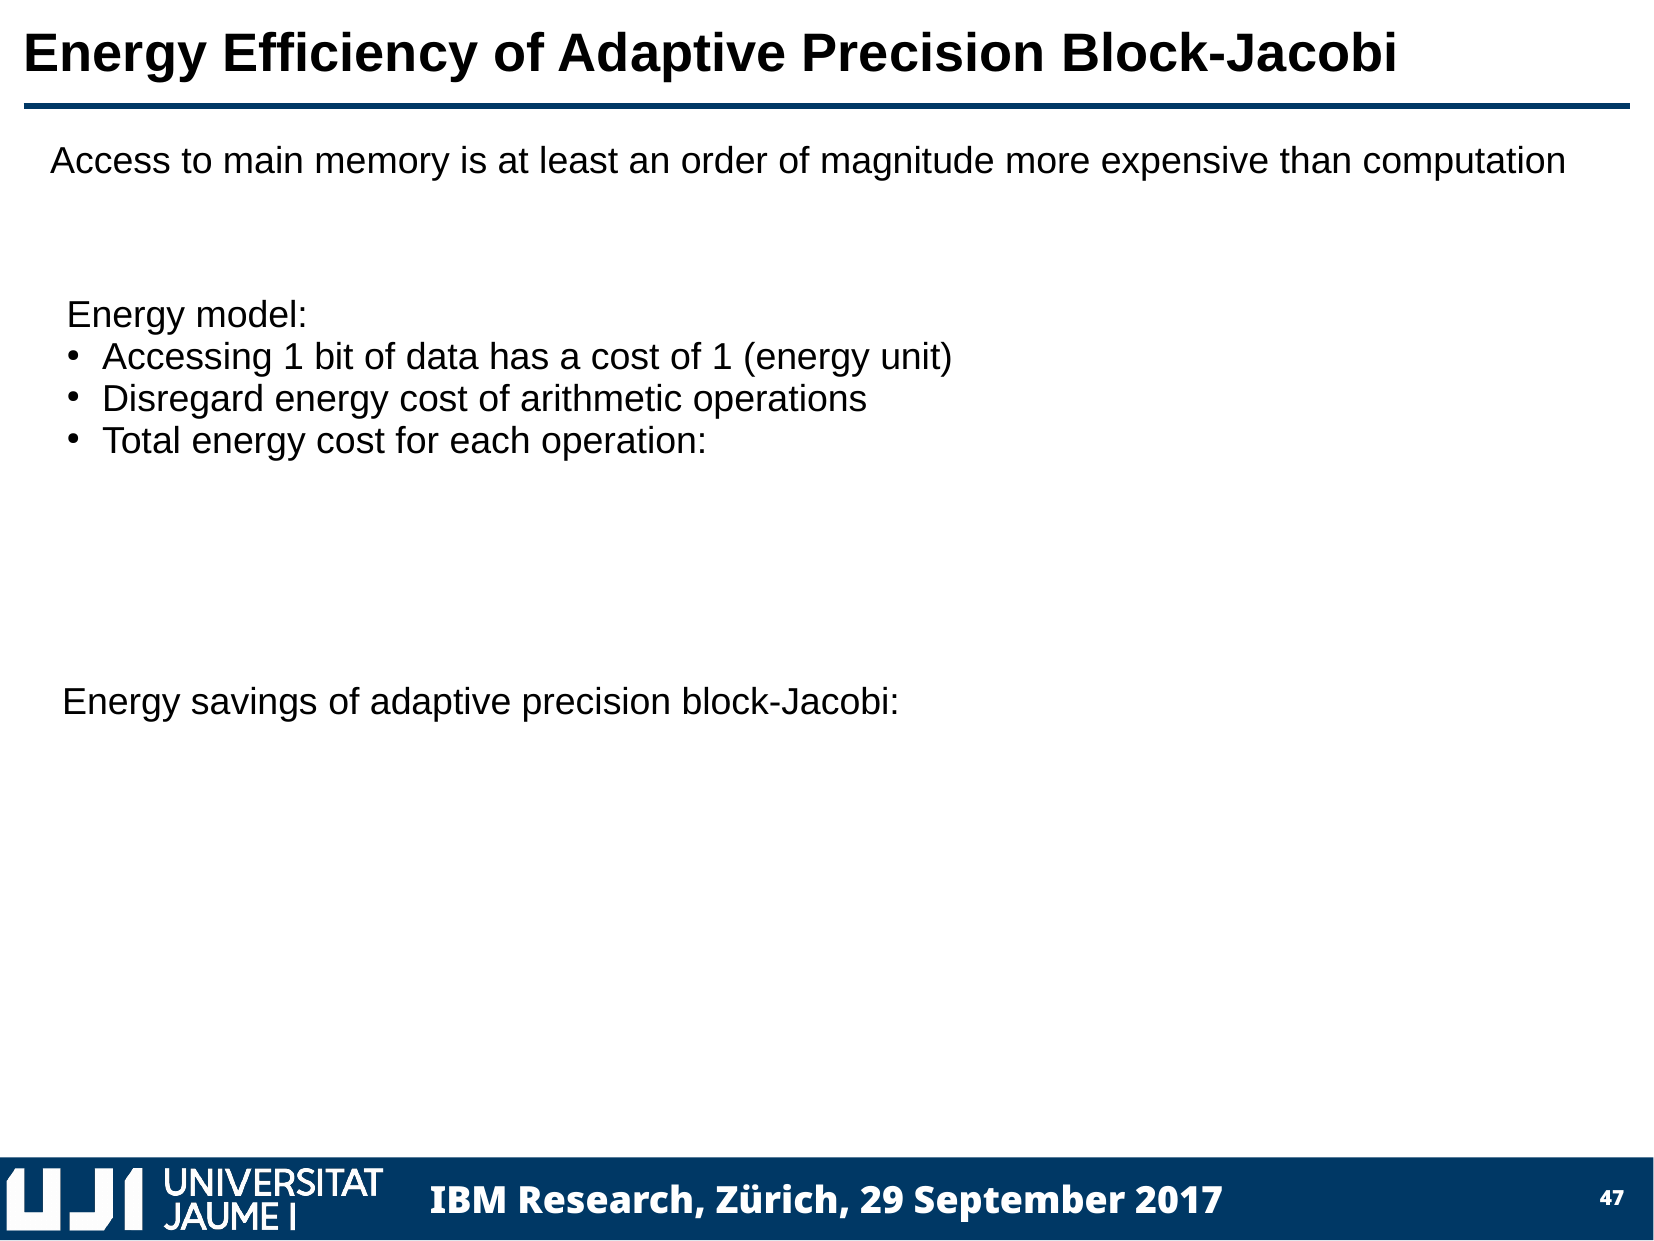

# Energy Efficiency of Adaptive Precision Block-Jacobi
Access to main memory is at least an order of magnitude more expensive than computation
Energy model:
Accessing 1 bit of data has a cost of 1 (energy unit)
Disregard energy cost of arithmetic operations
Total energy cost for each operation:
Energy savings of adaptive precision block-Jacobi:
IBM Research, Zürich, 29 September 2017
47